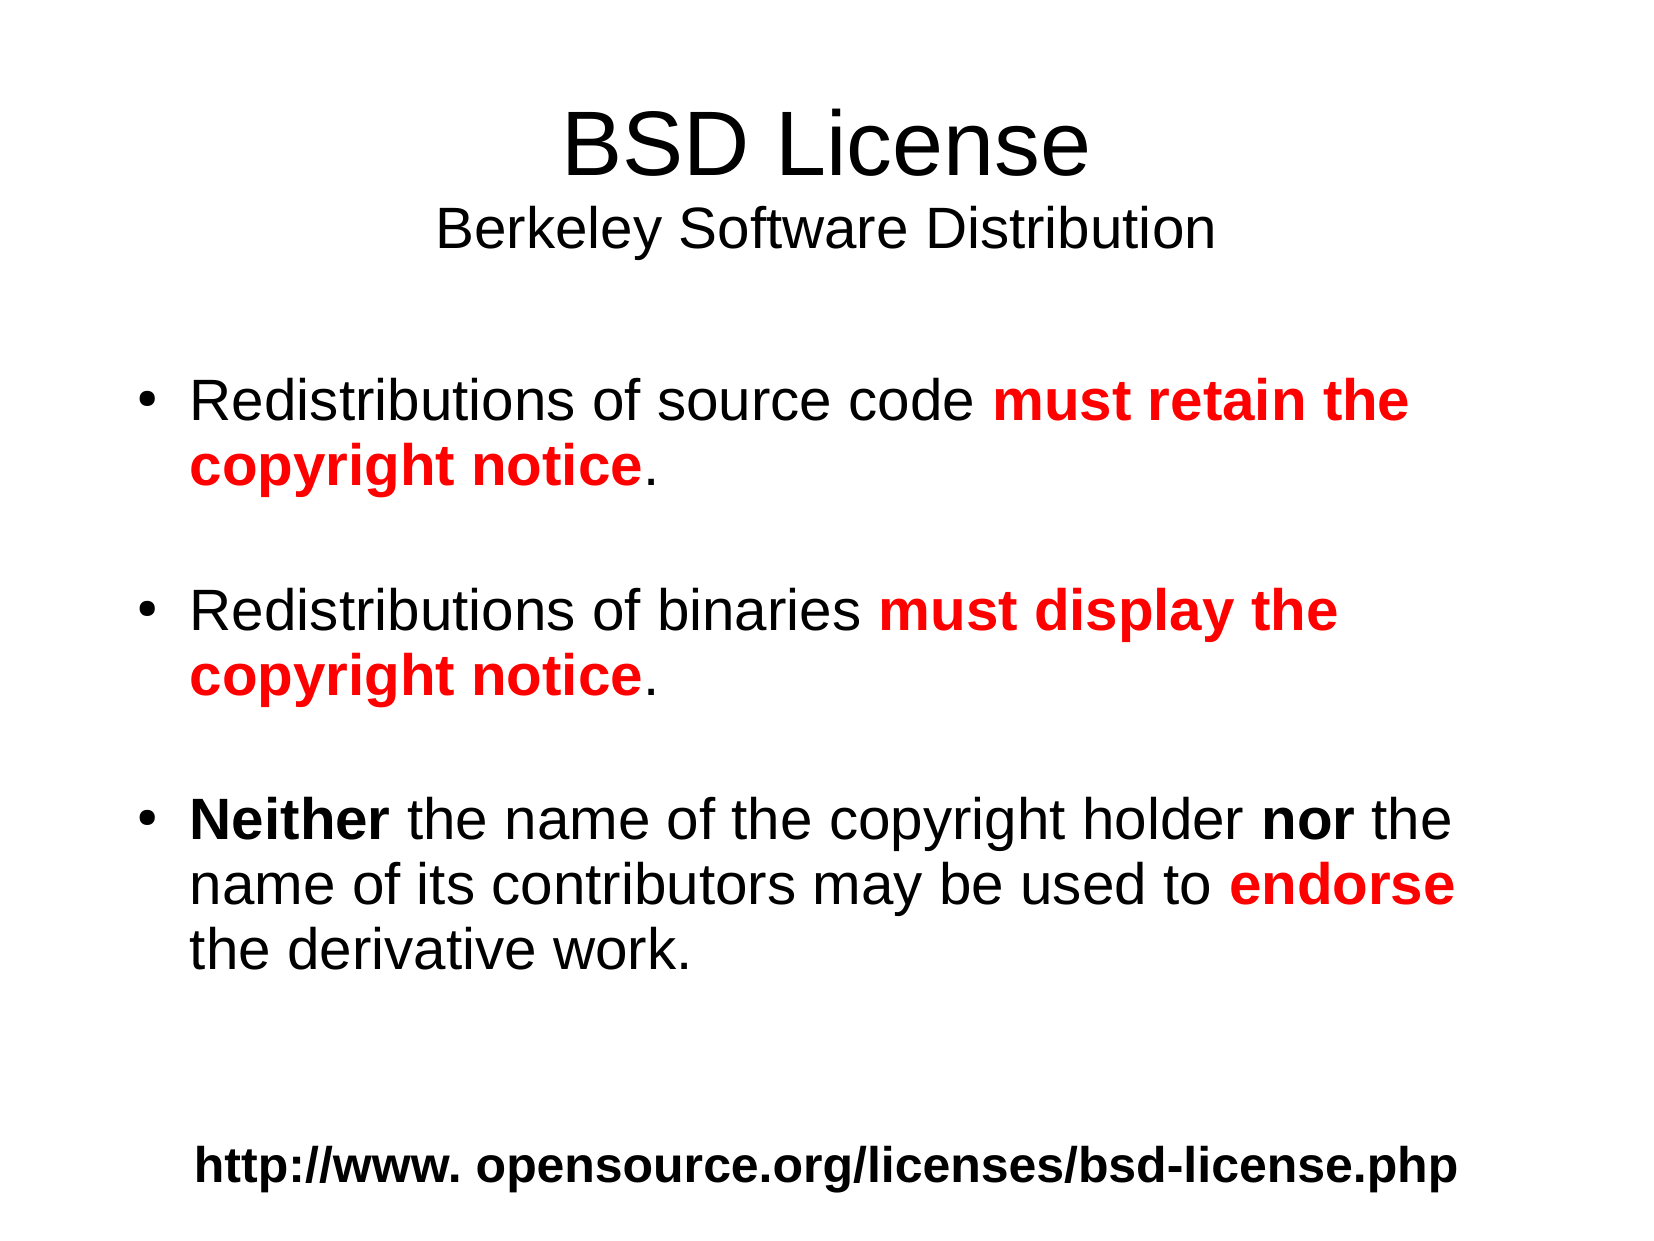

# BSD License Berkeley Software Distribution
Redistributions of source code must retain the copyright notice.
Redistributions of binaries must display the copyright notice.
Neither the name of the copyright holder nor the name of its contributors may be used to endorse
the derivative work.
http://www. opensource.org/licenses/bsd-license.php